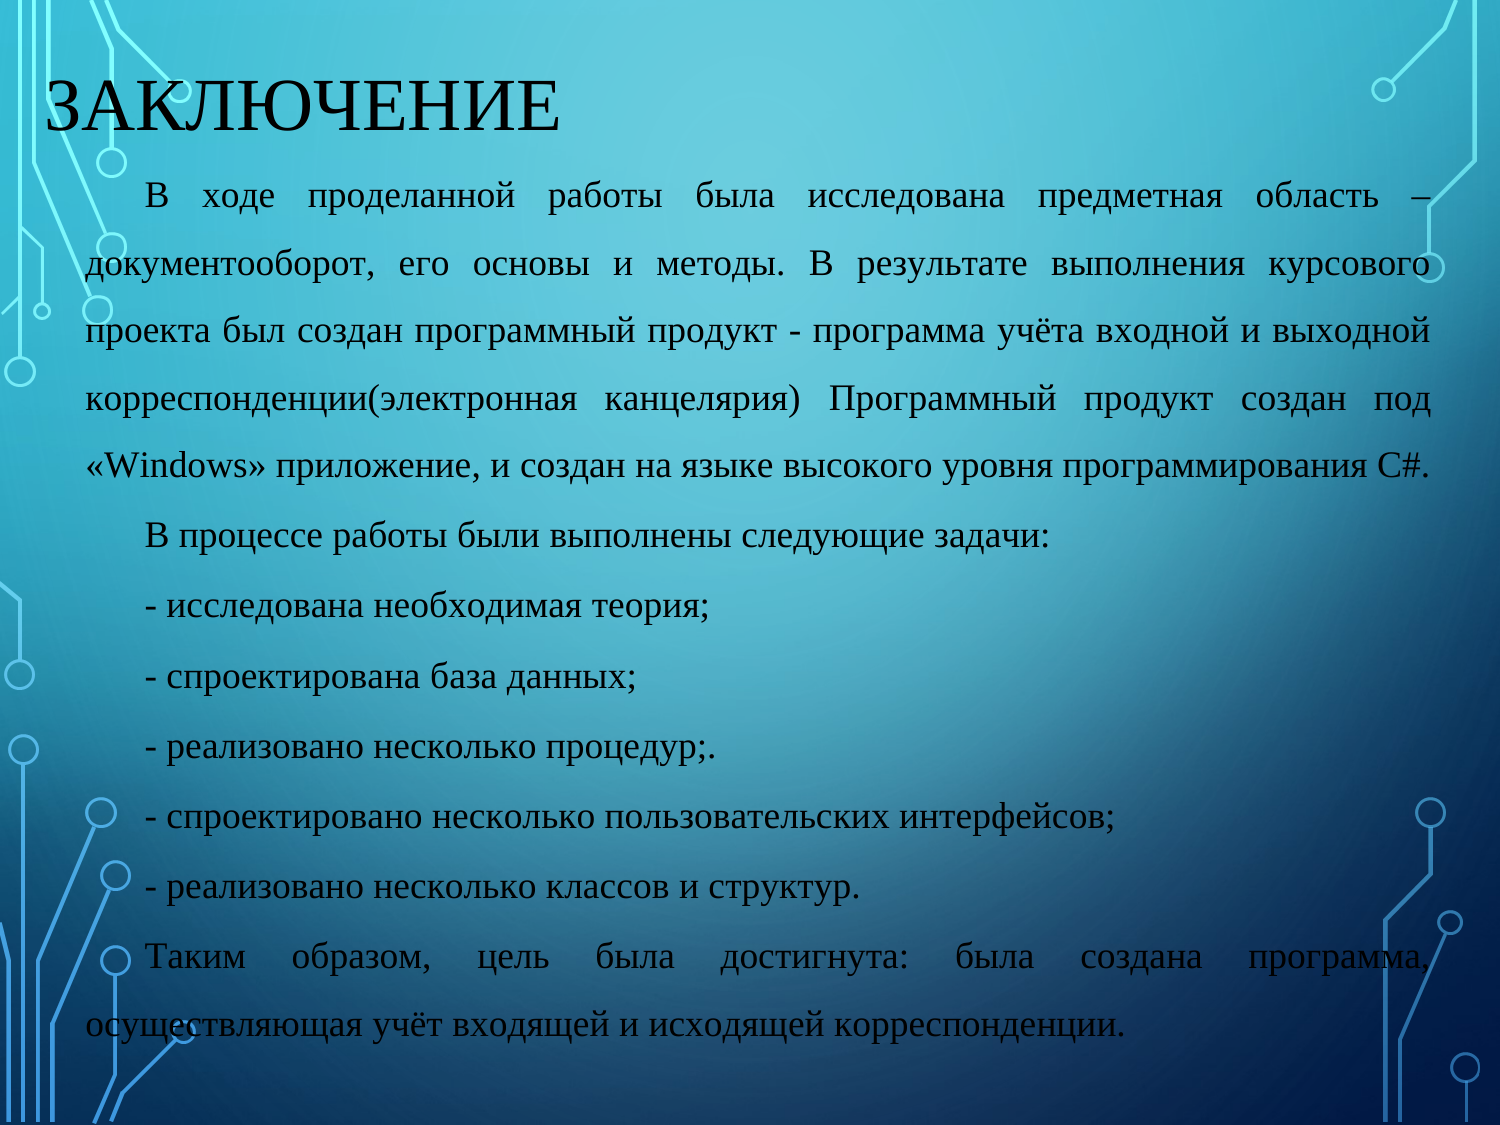

ЗАКЛЮЧЕНИЕ
В ходе проделанной работы была исследована предметная область – документооборот, его основы и методы. В результате выполнения курсового проекта был создан программный продукт - программа учёта входной и выходной корреспонденции(электронная канцелярия) Программный продукт создан под «Windows» приложение, и создан на языке высокого уровня программирования С#.
В процессе работы были выполнены следующие задачи:
- исследована необходимая теория;
- спроектирована база данных;
- реализовано несколько процедур;.
- спроектировано несколько пользовательских интерфейсов;
- реализовано несколько классов и структур.
Таким образом, цель была достигнута: была создана программа, осуществляющая учёт входящей и исходящей корреспонденции.